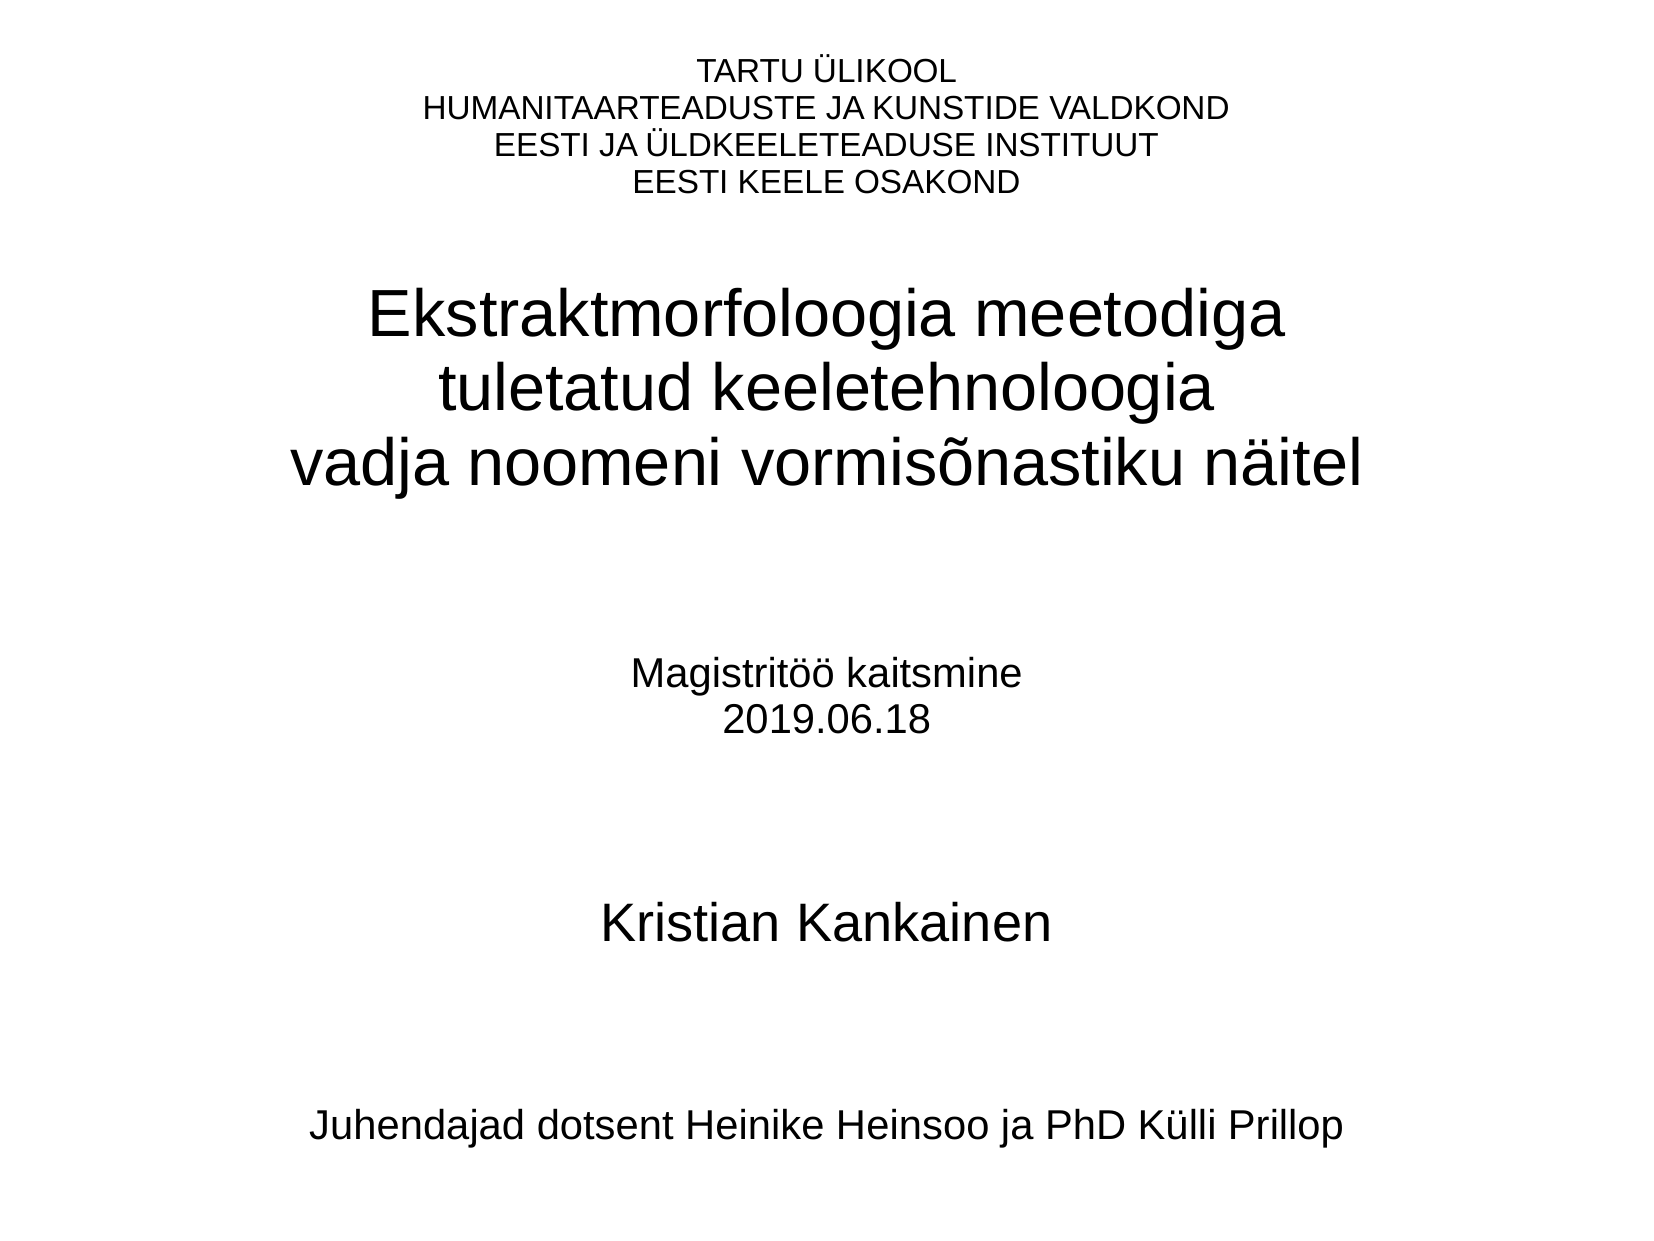

# TARTU ÜLIKOOL
HUMANITAARTEADUSTE JA KUNSTIDE VALDKOND
EESTI JA ÜLDKEELETEADUSE INSTITUUT
EESTI KEELE OSAKOND
Ekstraktmorfoloogia meetodiga
tuletatud keeletehnoloogia
vadja noomeni vormisõnastiku näitel
Magistritöö kaitsmine
2019.06.18
Kristian Kankainen
Juhendajad dotsent Heinike Heinsoo ja PhD Külli Prillop